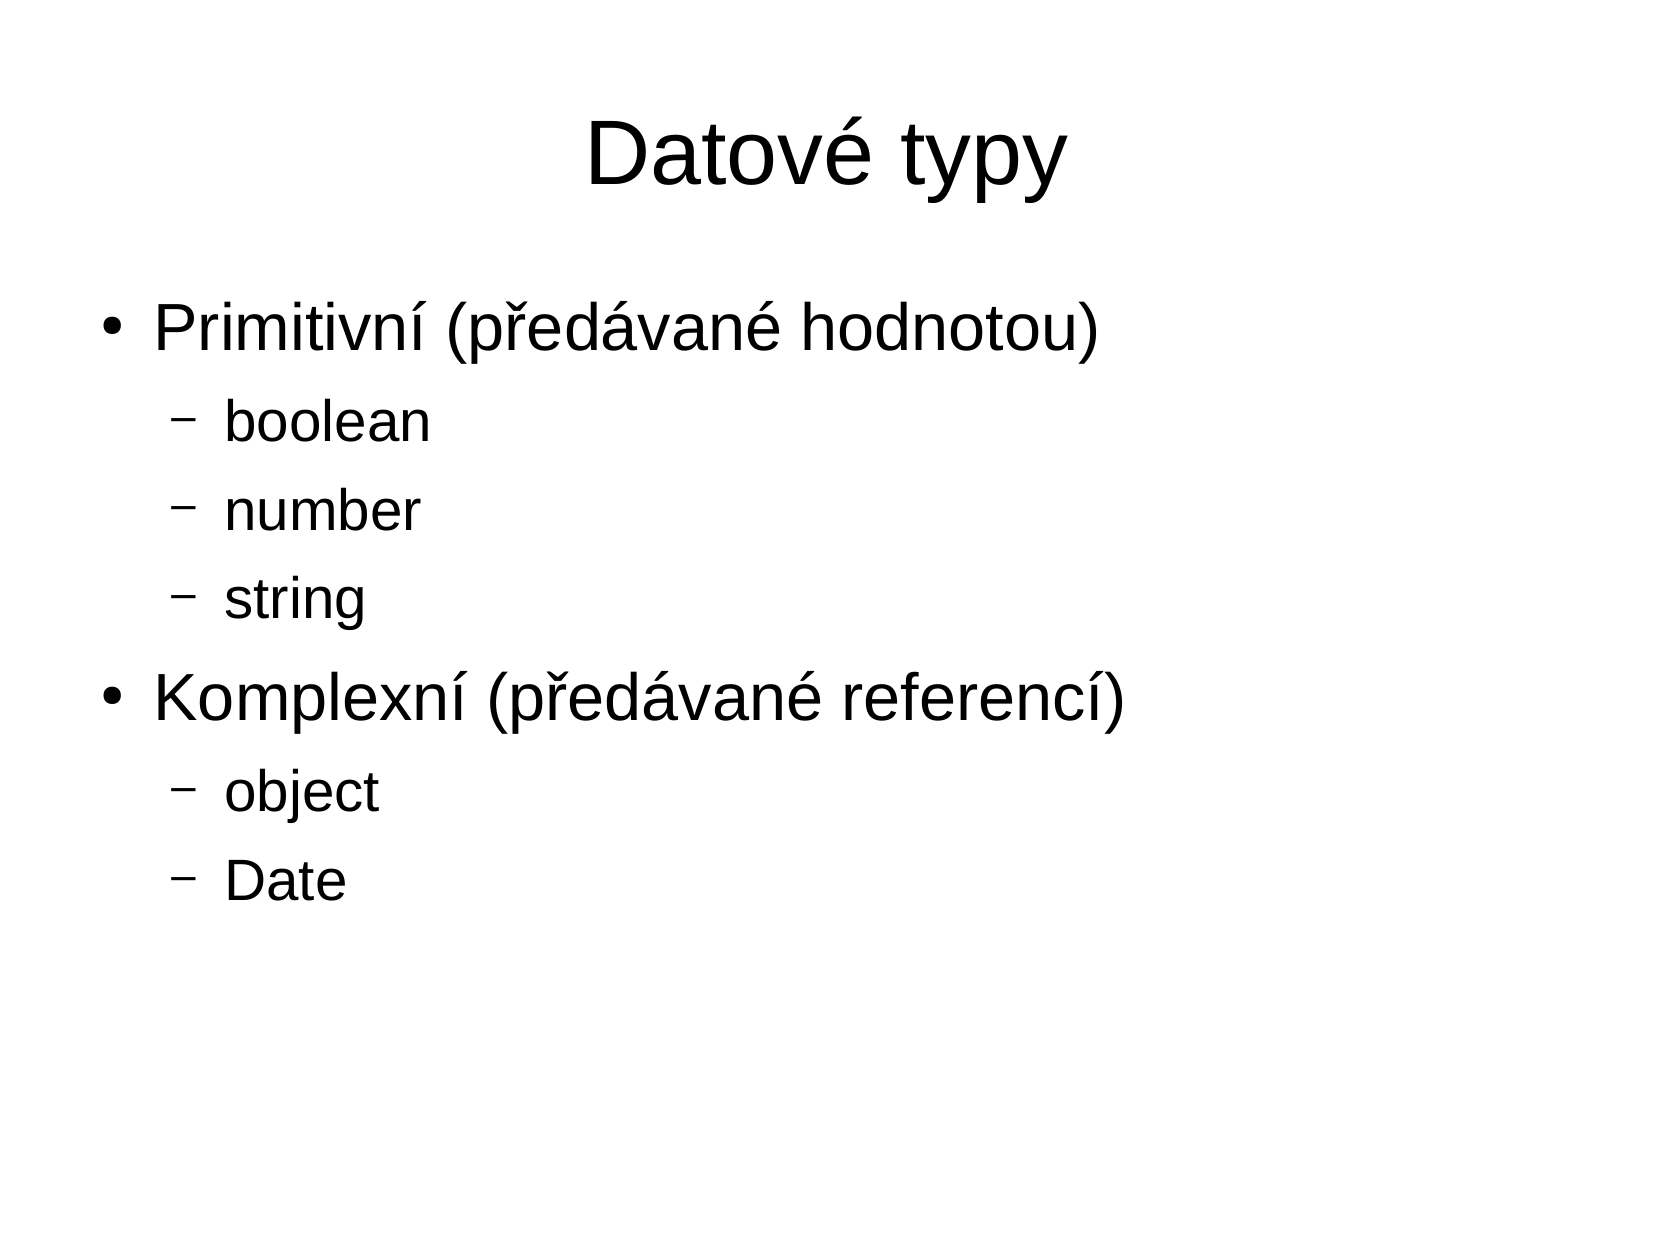

# Datové typy
Primitivní (předávané hodnotou)
boolean
number
string
Komplexní (předávané referencí)
object
Date